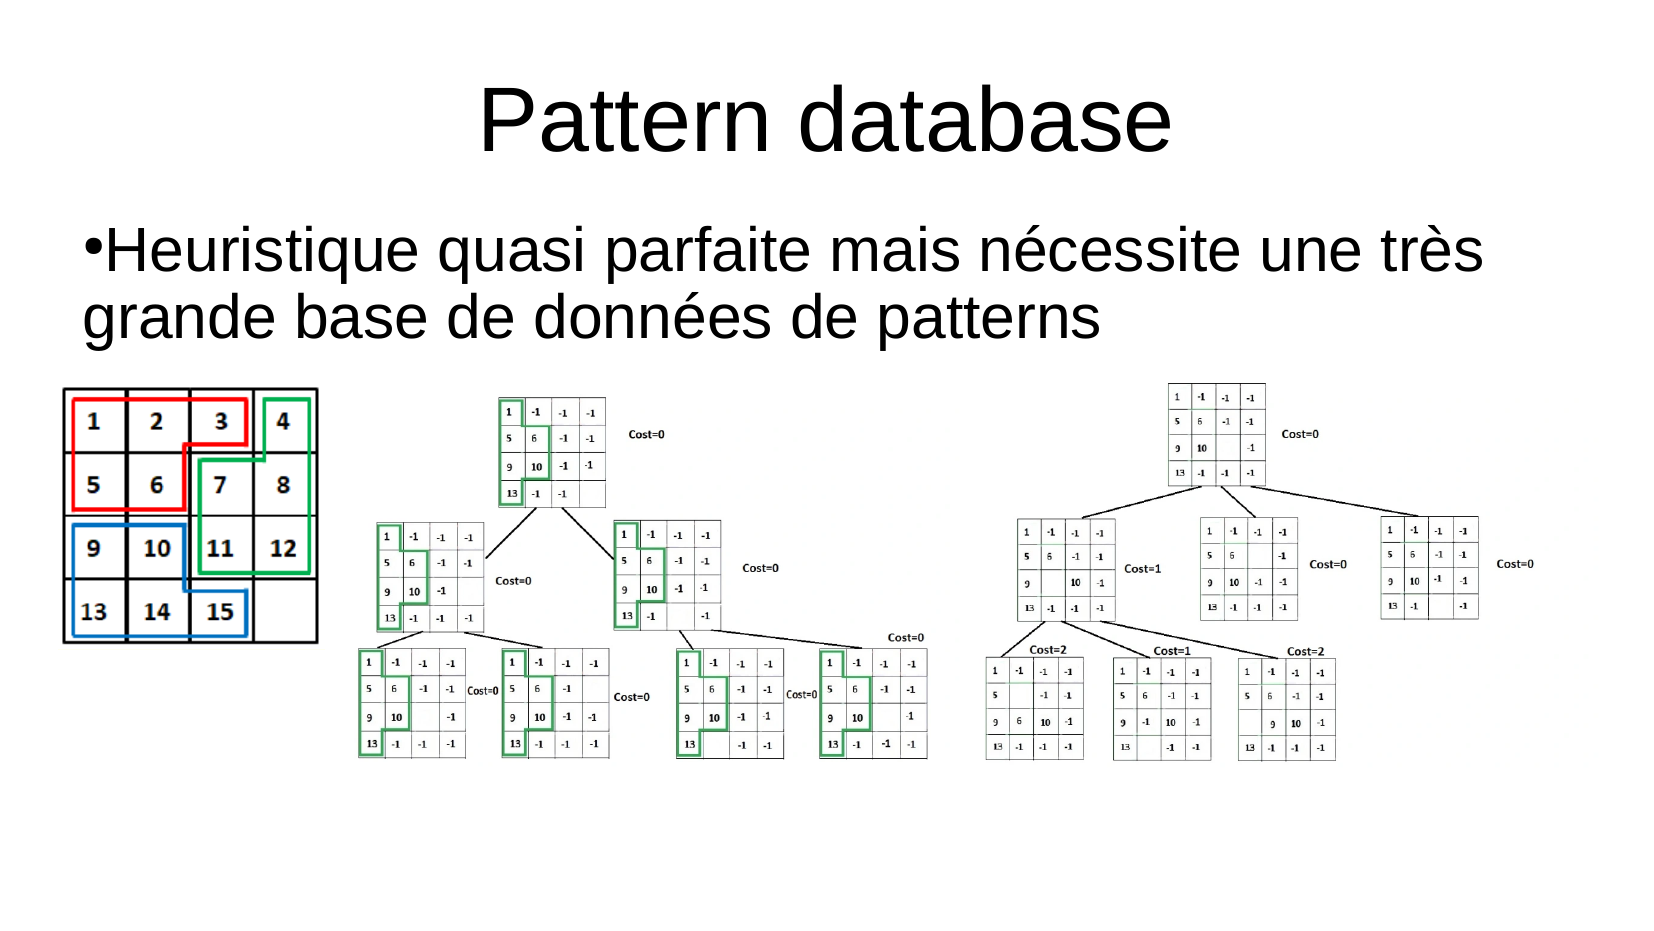

# Pattern database
Heuristique quasi parfaite mais nécessite une très grande base de données de patterns